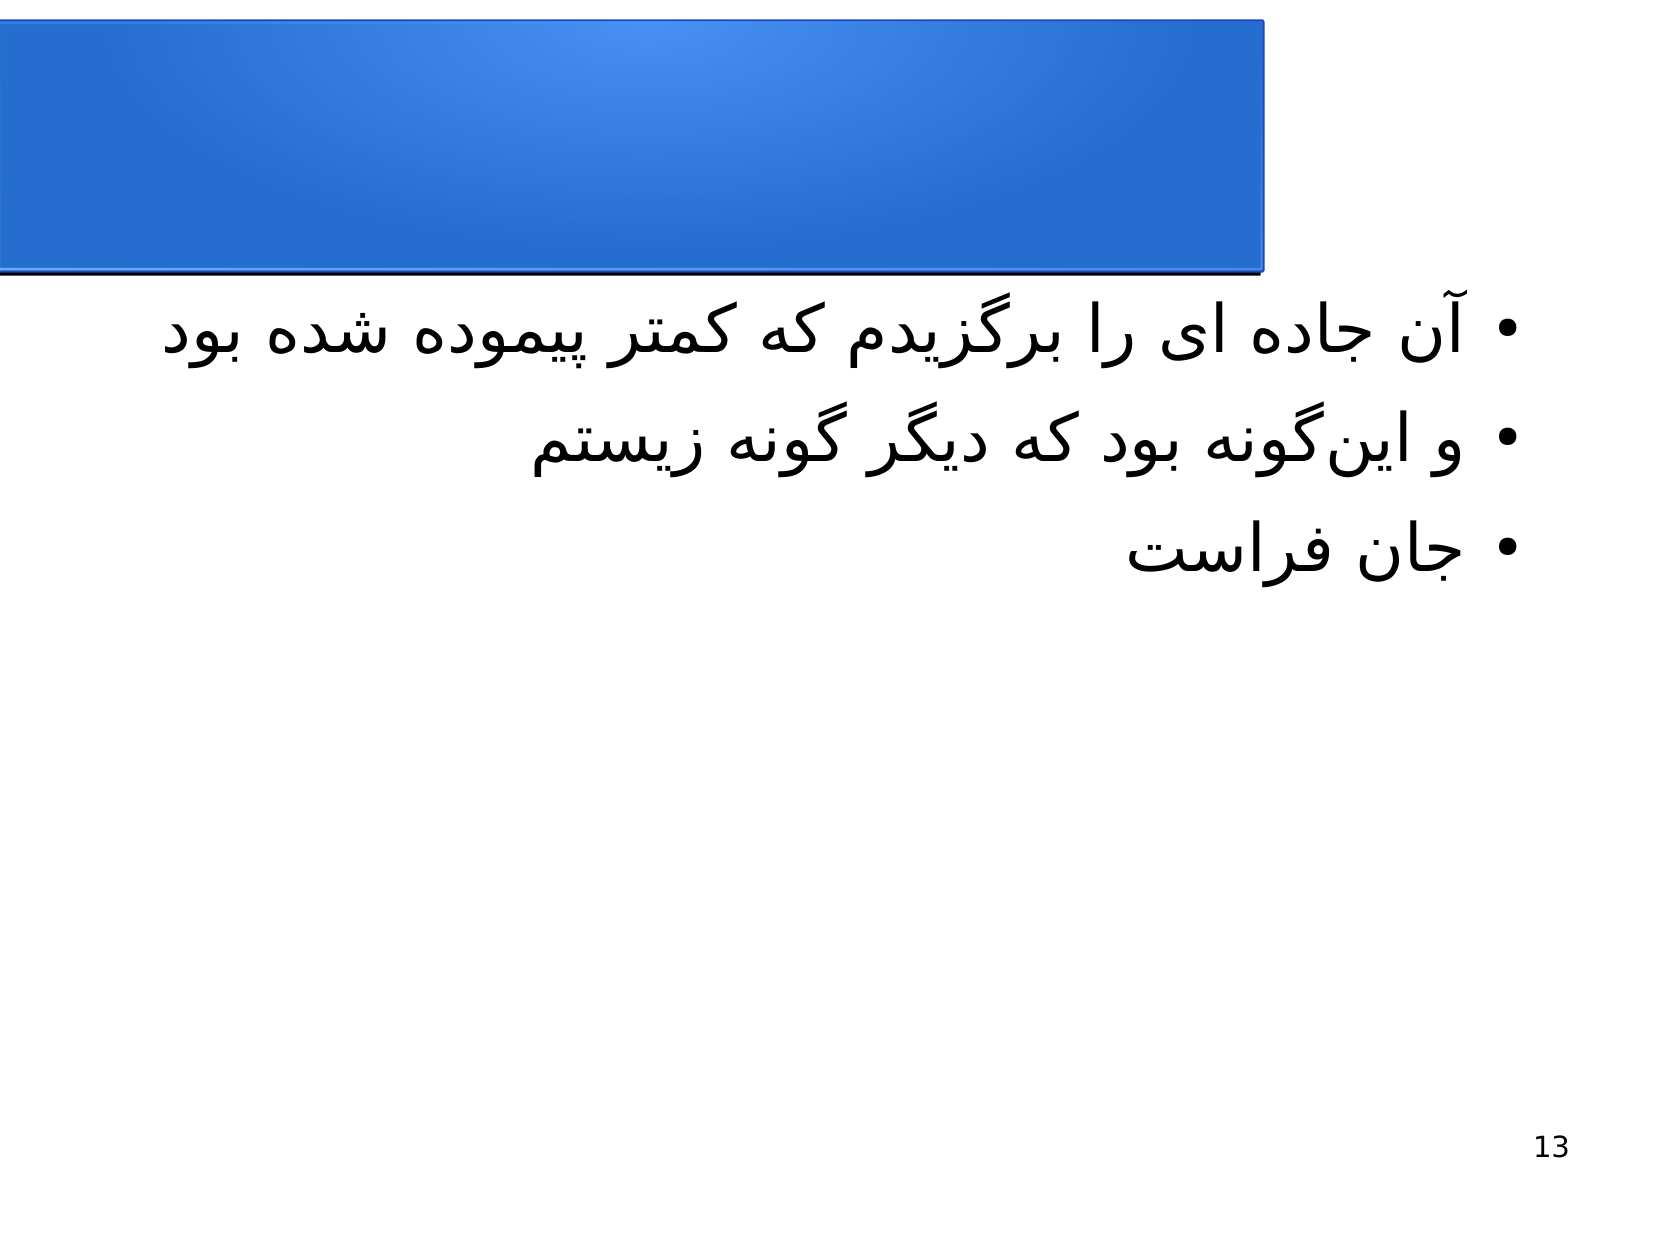

#
آن جاده ای را برگزیدم که کمتر پیموده شده بود
و این‌گونه بود که دیگر گونه زیستم
جان فراست
13